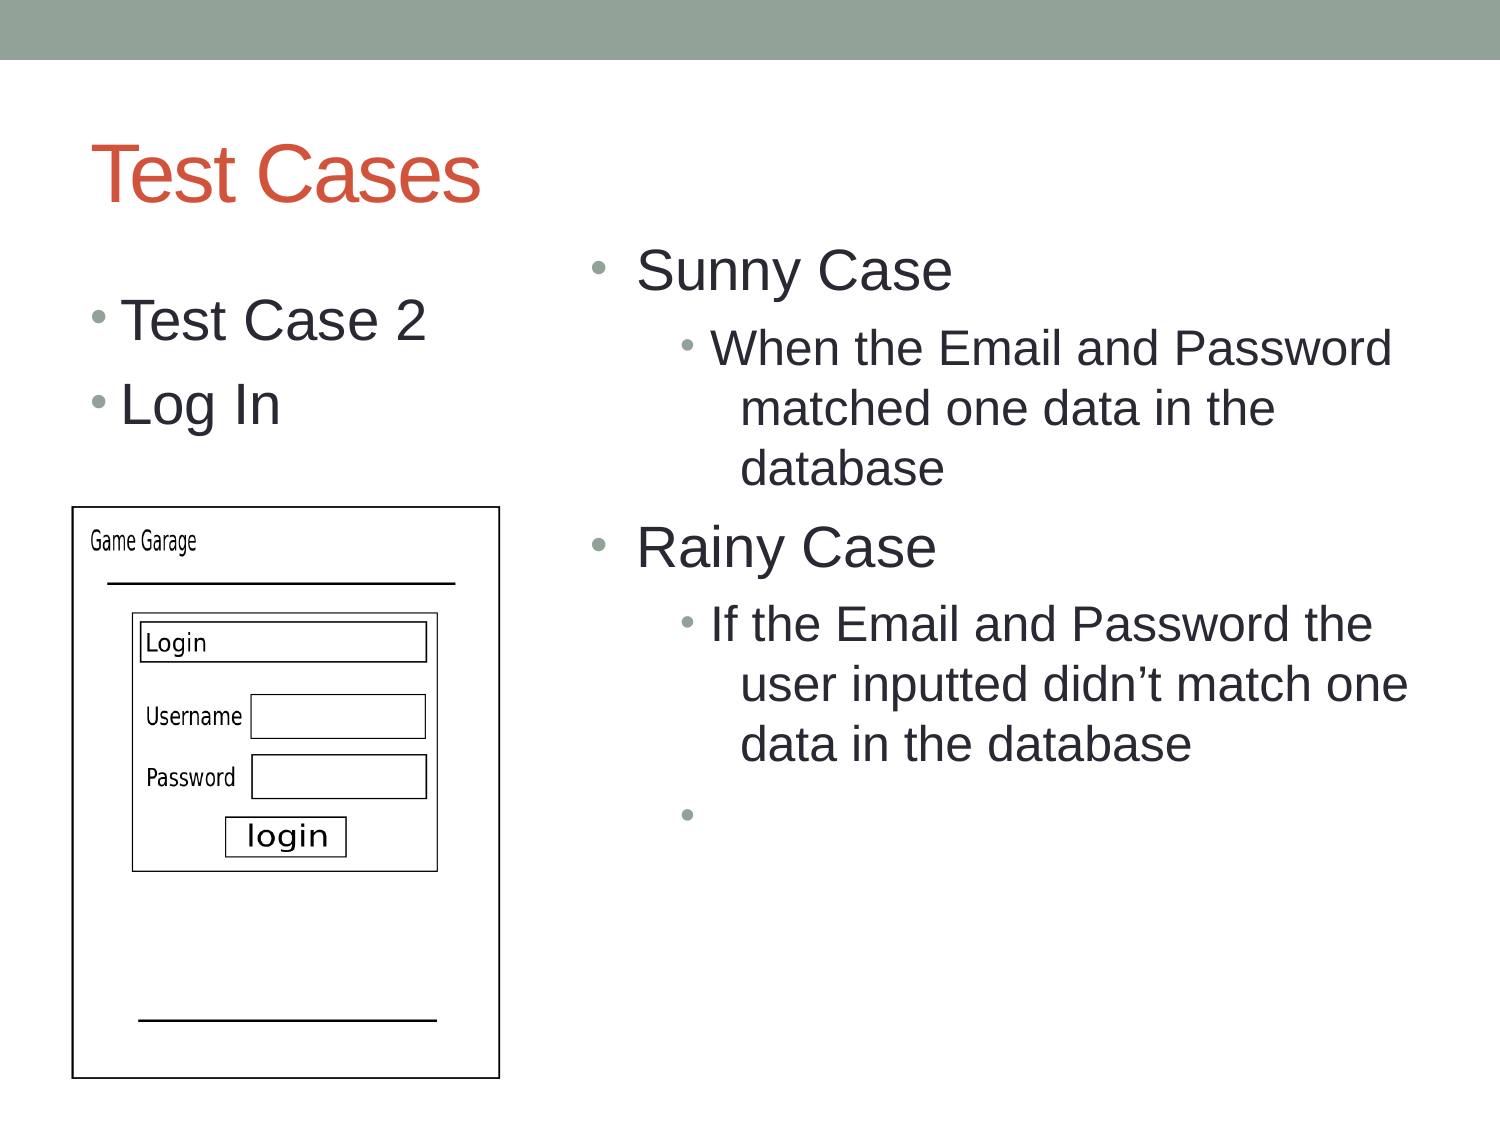

# Test Cases
 Sunny Case
When the Email and Password matched one data in the database
 Rainy Case
If the Email and Password the user inputted didn’t match one data in the database
Test Case 2
Log In